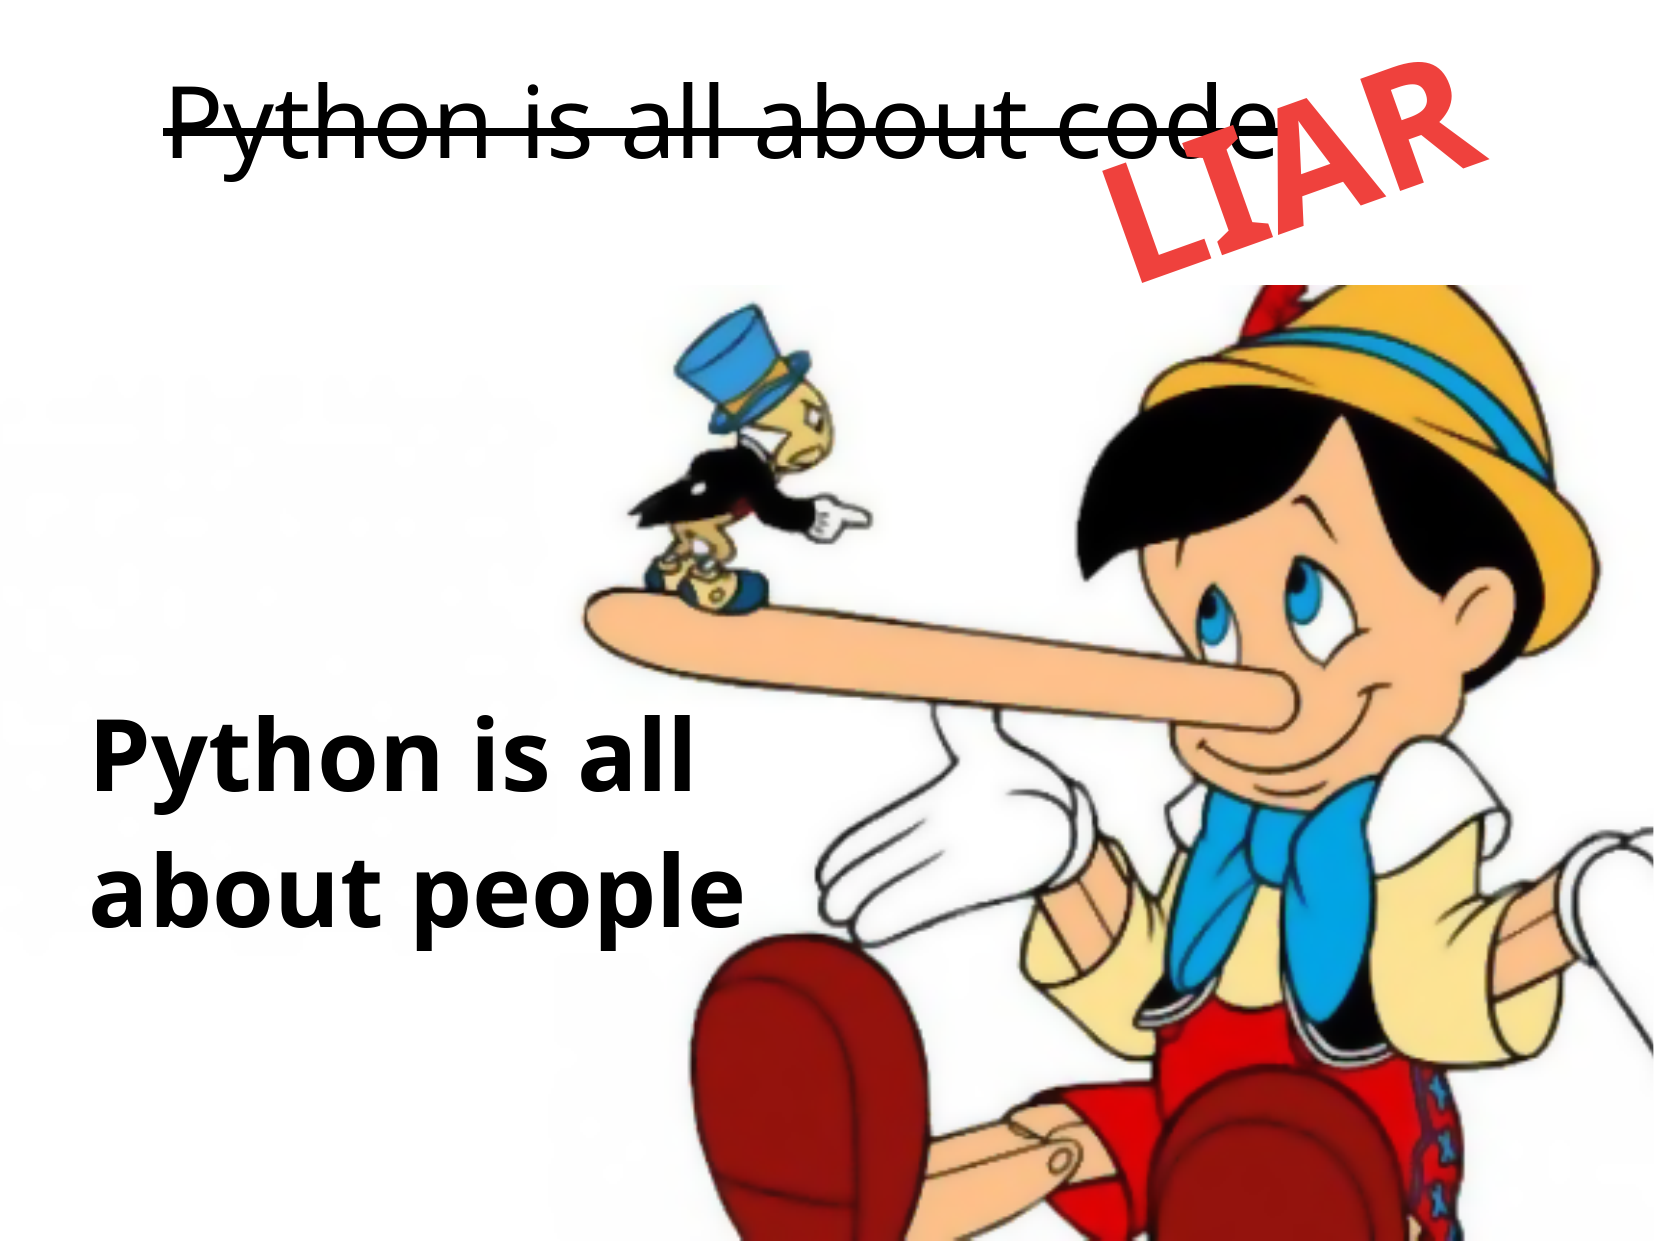

LIAR
Python is all about code
Python is all
about people